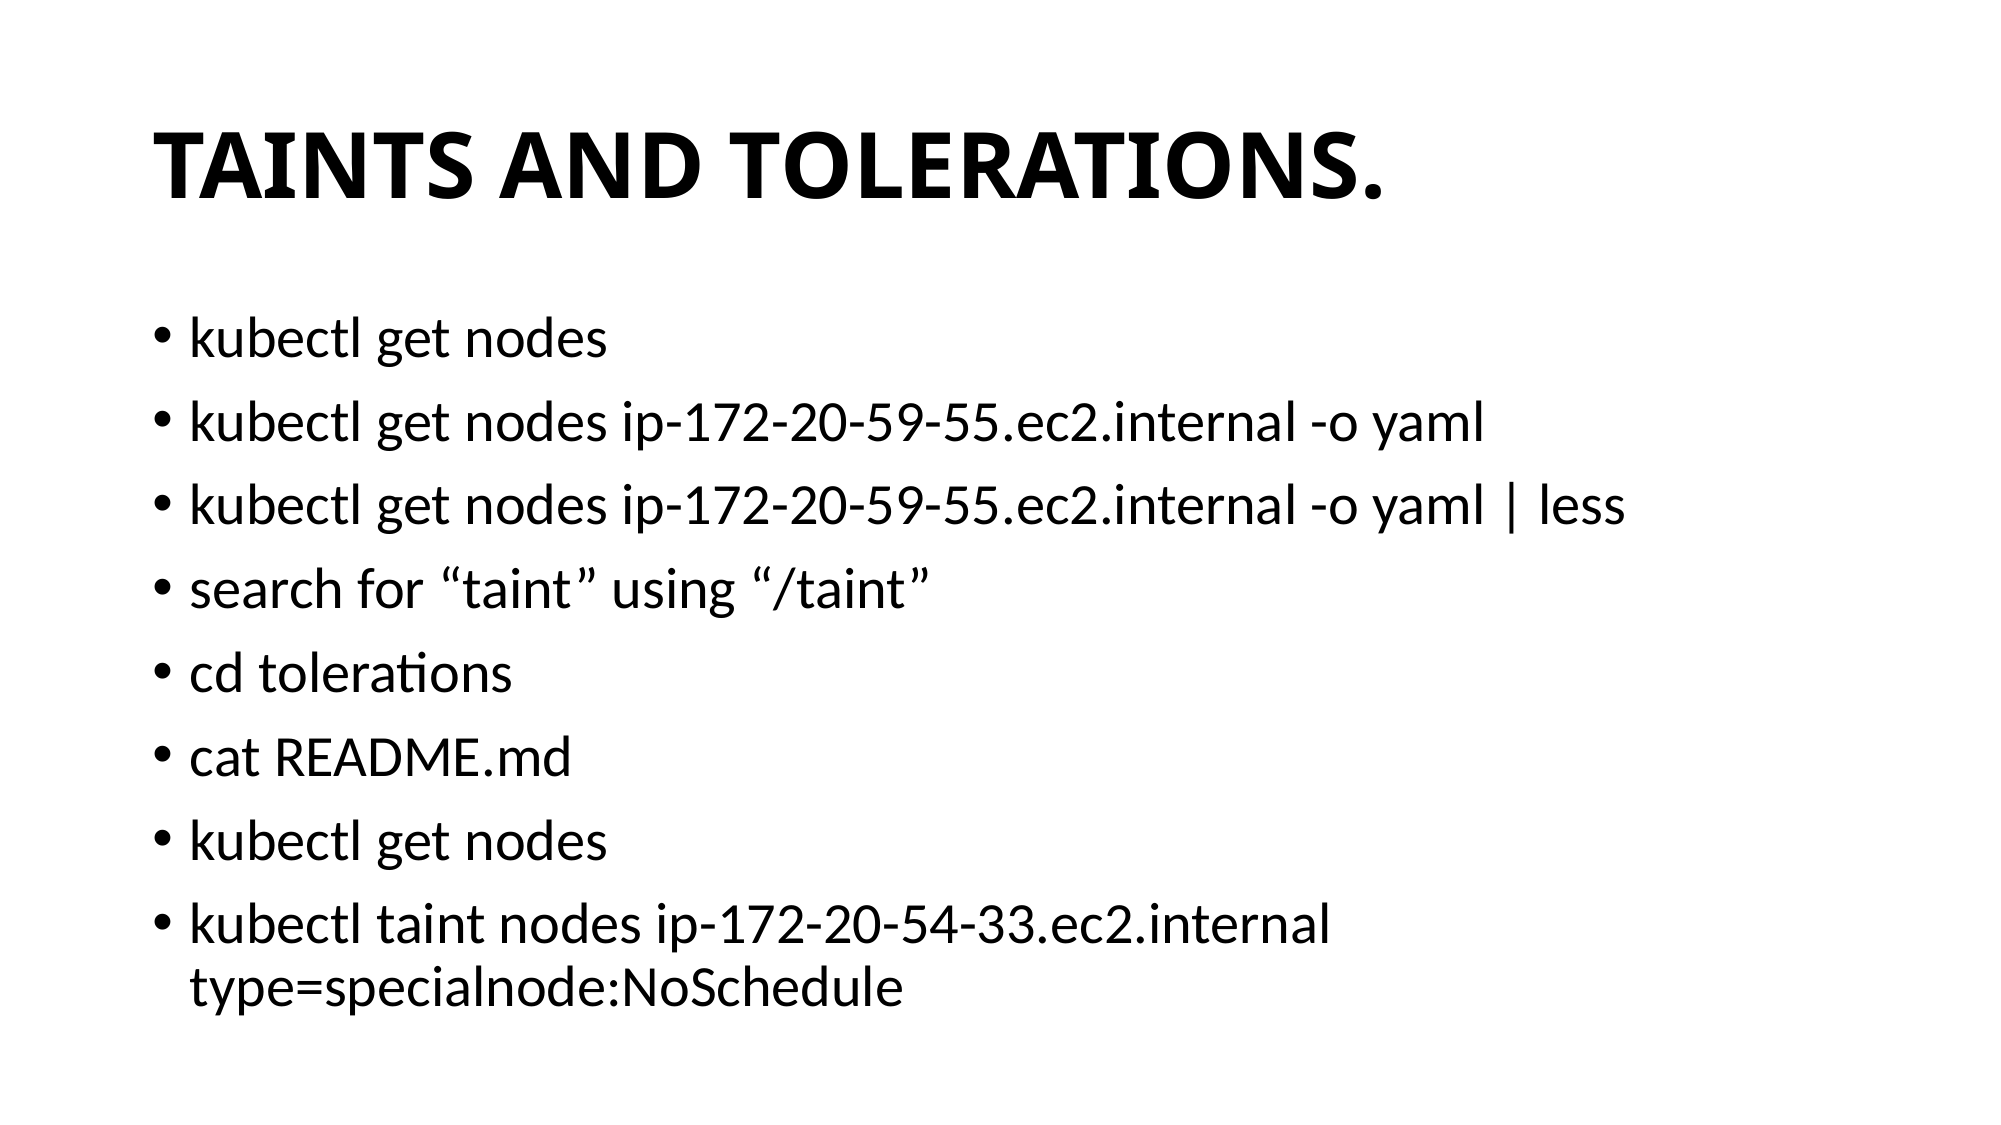

# TAINTS AND TOLERATIONS.
kubectl get nodes
kubectl get nodes ip-172-20-59-55.ec2.internal -o yaml
kubectl get nodes ip-172-20-59-55.ec2.internal -o yaml | less
search for “taint” using “/taint”
cd tolerations
cat README.md
kubectl get nodes
kubectl taint nodes ip-172-20-54-33.ec2.internal type=specialnode:NoSchedule